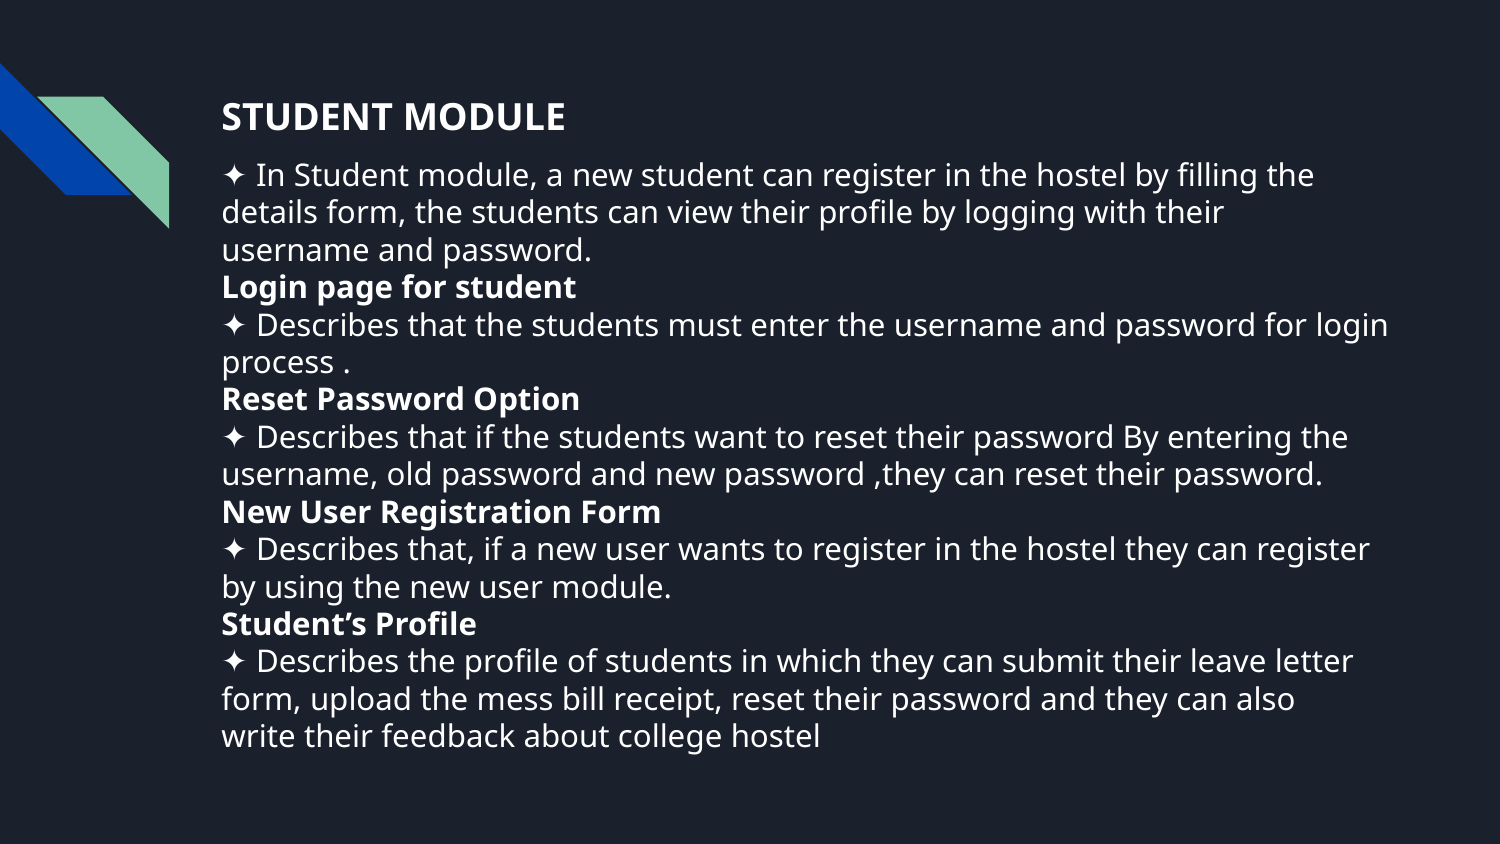

STUDENT MODULE
✦ In Student module, a new student can register in the hostel by filling the details form, the students can view their profile by logging with their username and password.
Login page for student
✦ Describes that the students must enter the username and password for login process .
Reset Password Option
✦ Describes that if the students want to reset their password By entering the username, old password and new password ,they can reset their password.
New User Registration Form
✦ Describes that, if a new user wants to register in the hostel they can register by using the new user module.
Student’s Profile
✦ Describes the profile of students in which they can submit their leave letter form, upload the mess bill receipt, reset their password and they can also write their feedback about college hostel